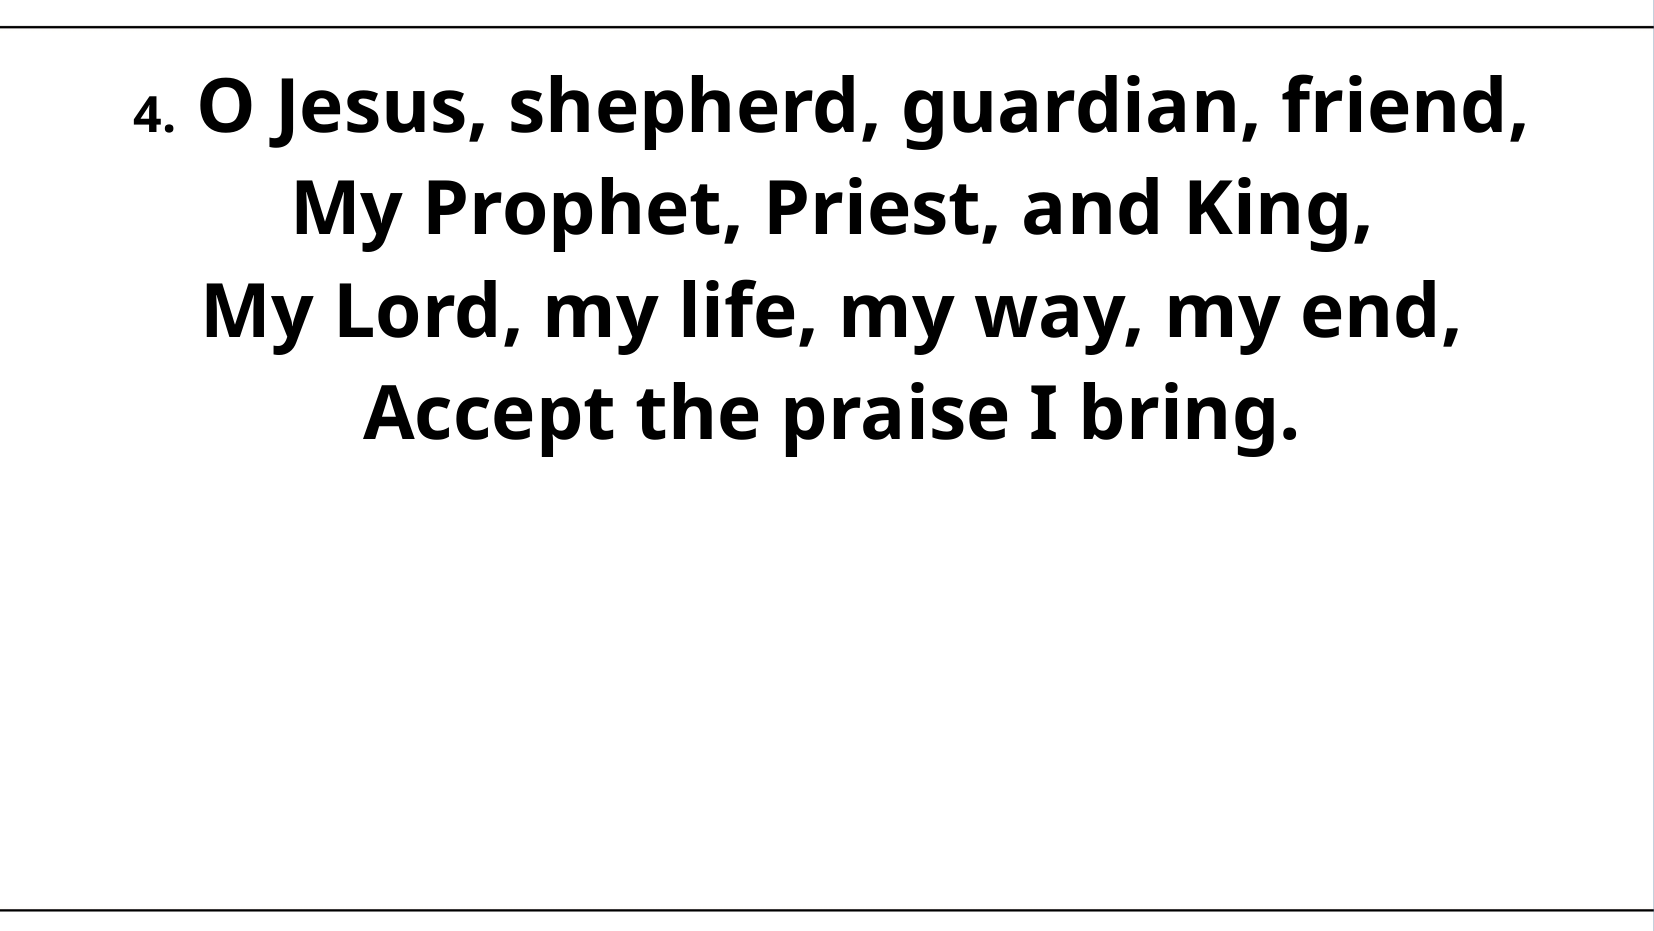

4. O Jesus, shepherd, guardian, friend,
My Prophet, Priest, and King,
My Lord, my life, my way, my end,
Accept the praise I bring.